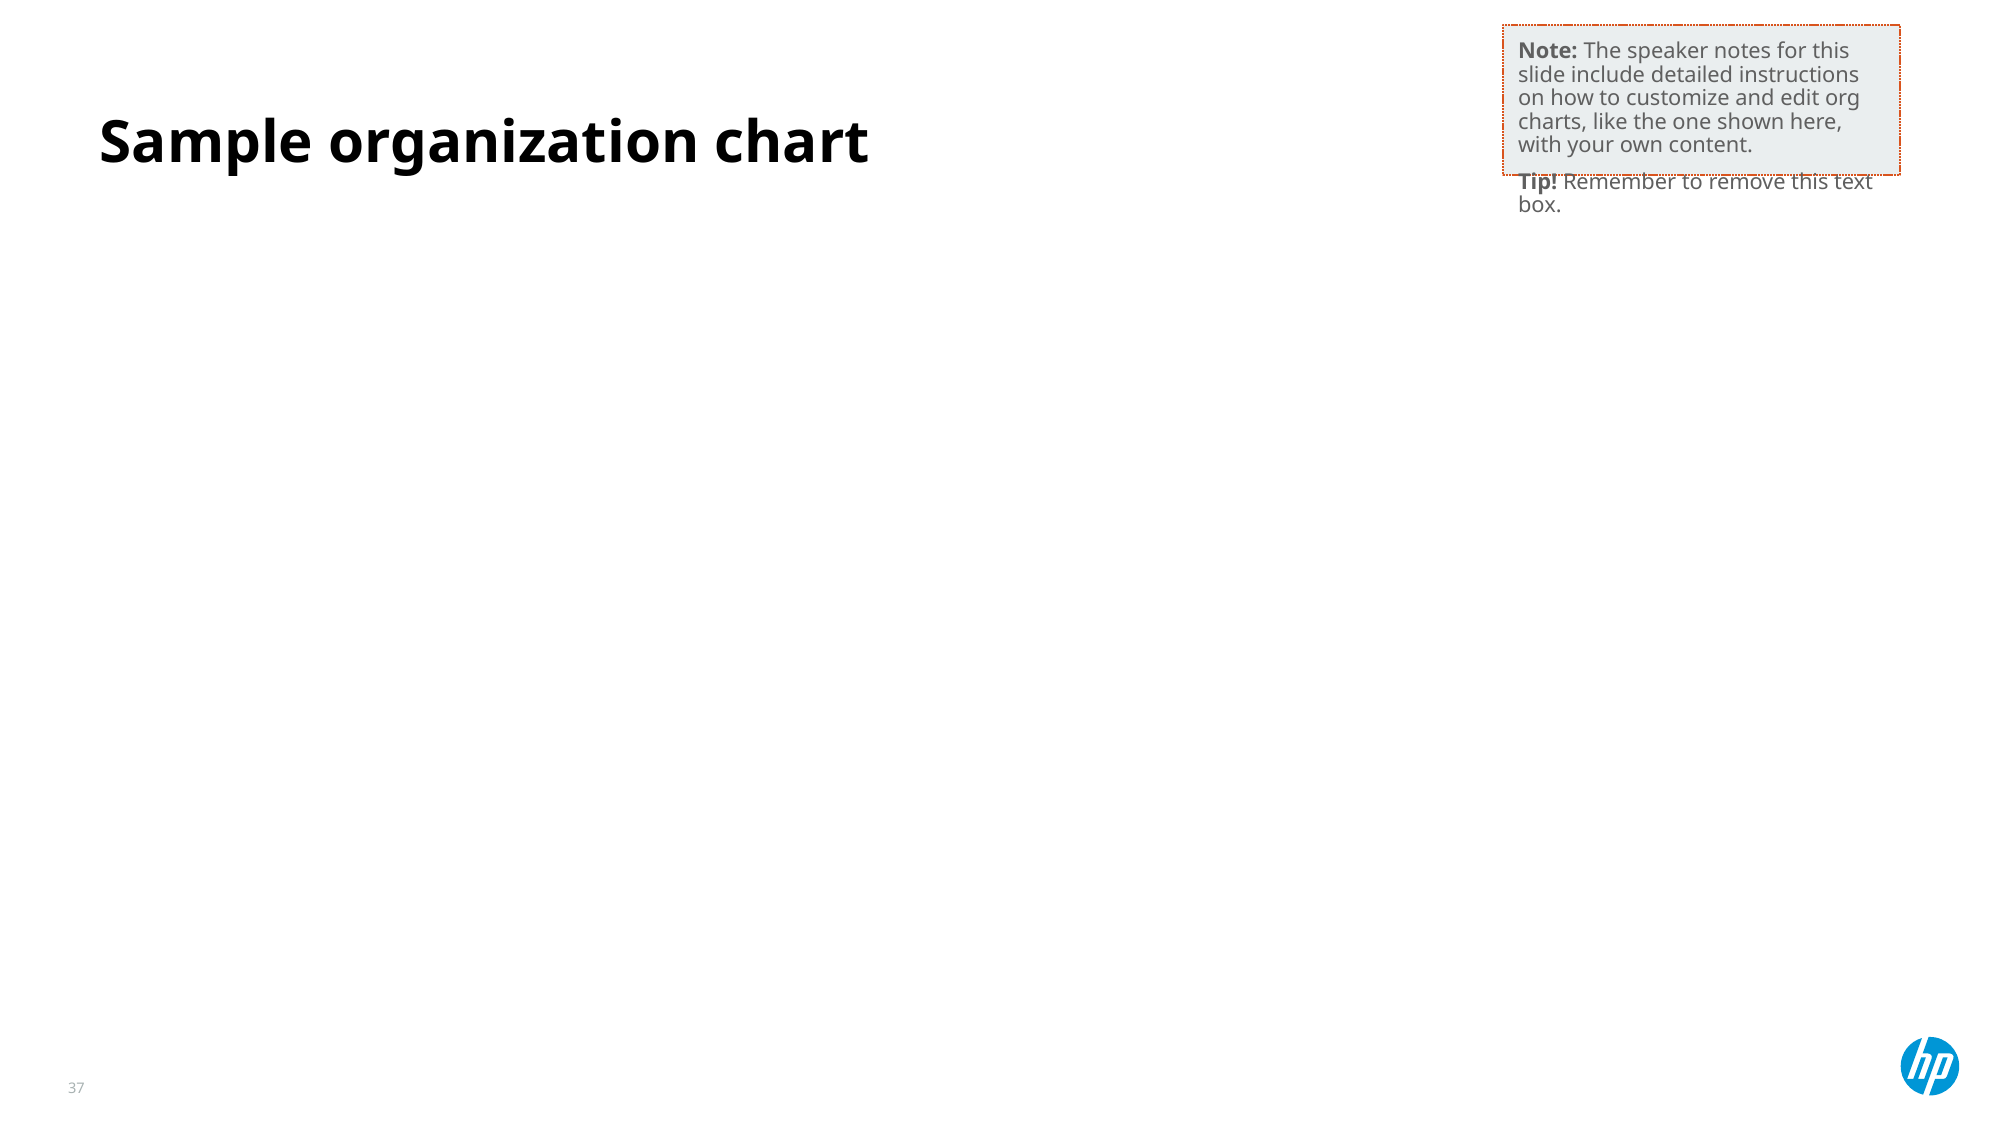

Note: The speaker notes for this slide include detailed instructions on how to customize and edit org charts, like the one shown here, with your own content.
Tip! Remember to remove this text box.
# Sample organization chart